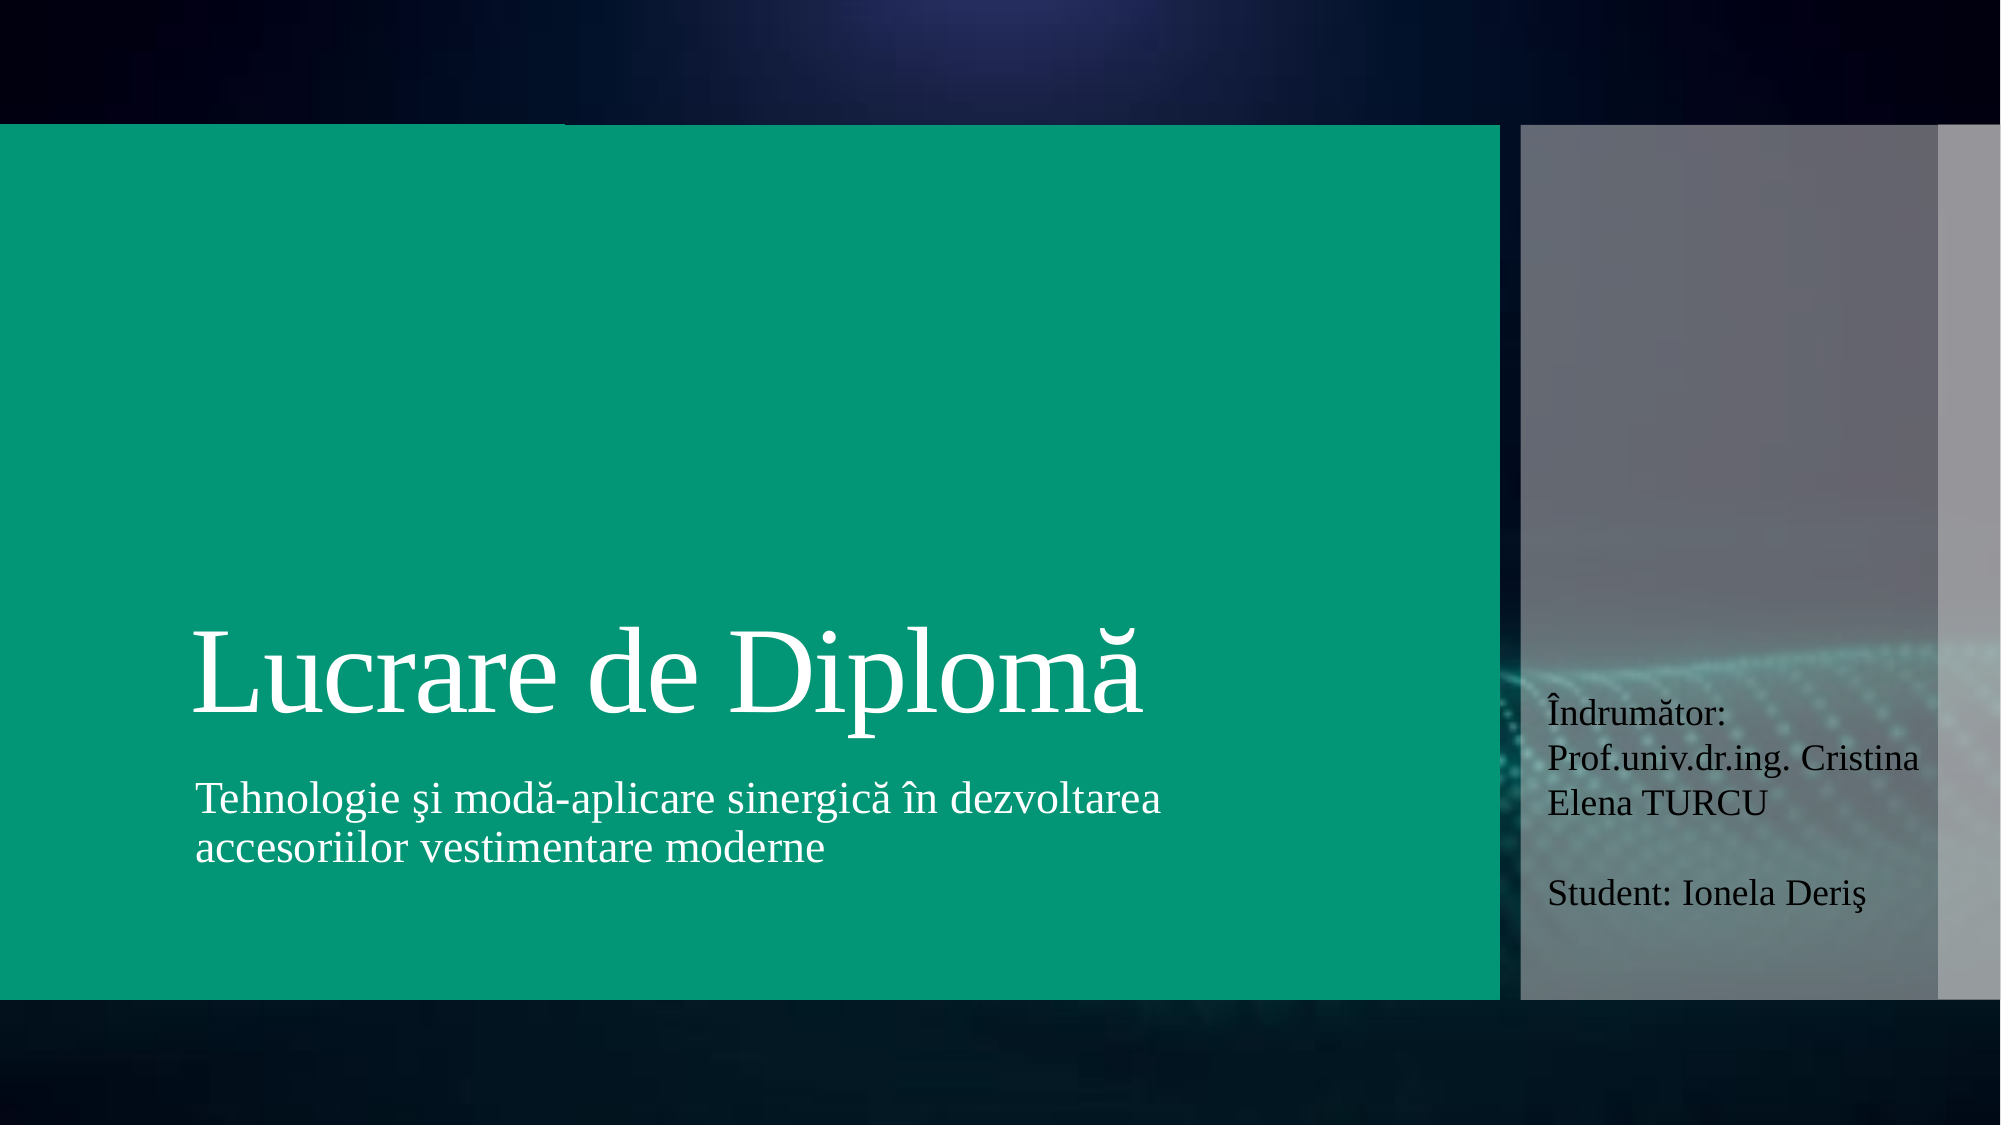

# Lucrare de Diplomă
Îndrumător: Prof.univ.dr.ing. Cristina Elena TURCU
Tehnologie şi modă-aplicare sinergică în dezvoltarea accesoriilor vestimentare moderne
Student: Ionela Deriş